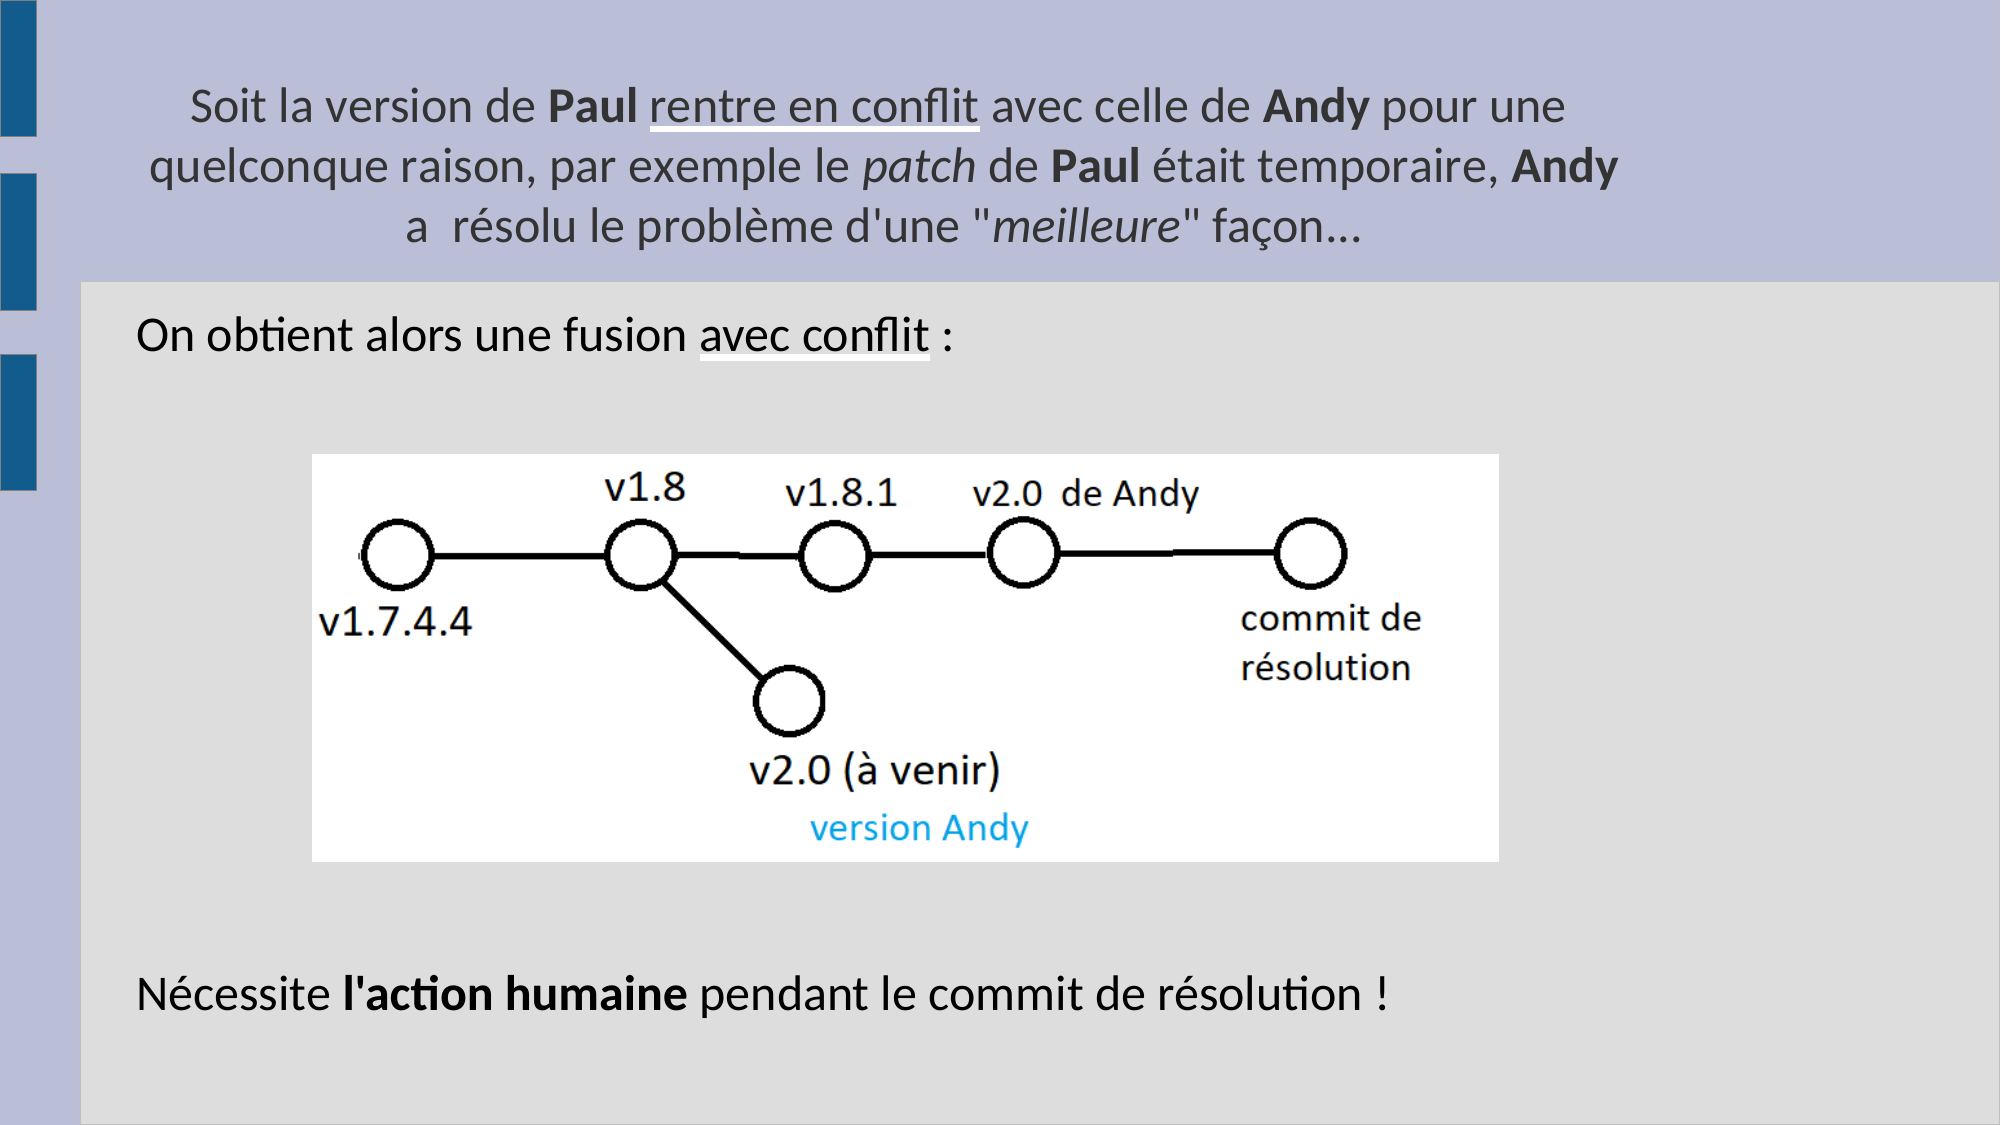

# Soit la version de Paul rentre en conflit avec celle de Andy pour une quelconque raison, par exemple le patch de Paul était temporaire, Andy a résolu le problème d'une "meilleure" façon...
On obtient alors une fusion avec conflit :
Nécessite l'action humaine pendant le commit de résolution !